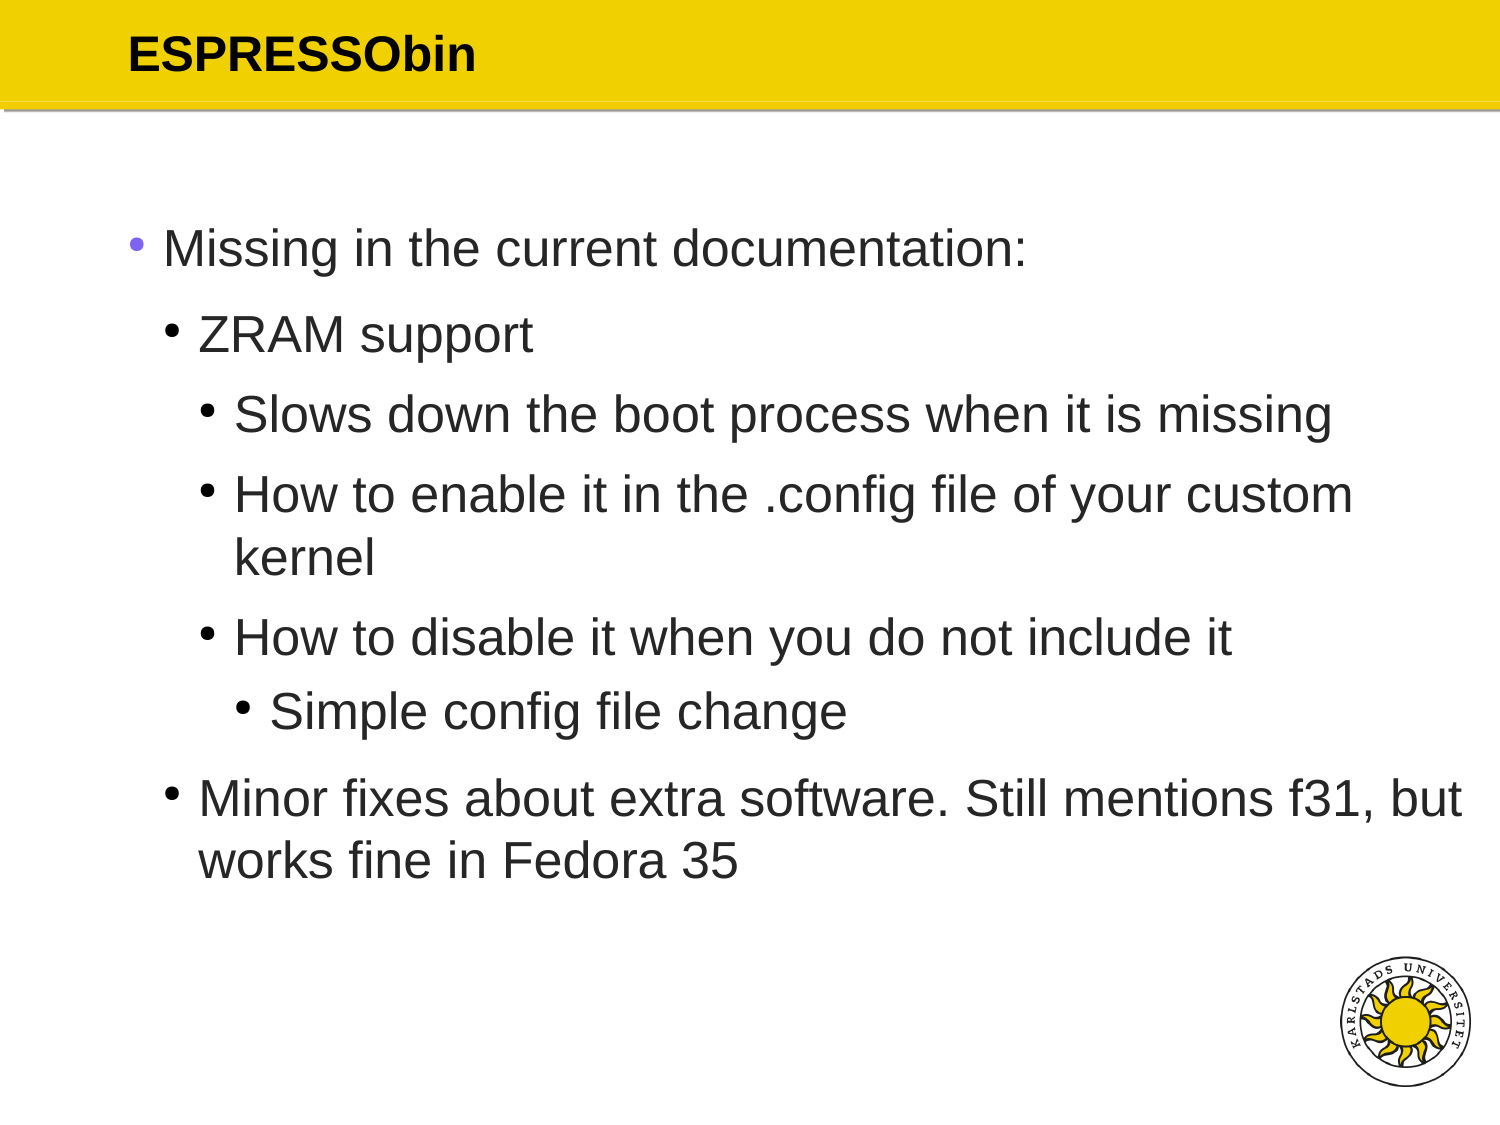

# ESPRESSObin
Missing in the current documentation:
ZRAM support
Slows down the boot process when it is missing
How to enable it in the .config file of your custom kernel
How to disable it when you do not include it
Simple config file change
Minor fixes about extra software. Still mentions f31, but works fine in Fedora 35